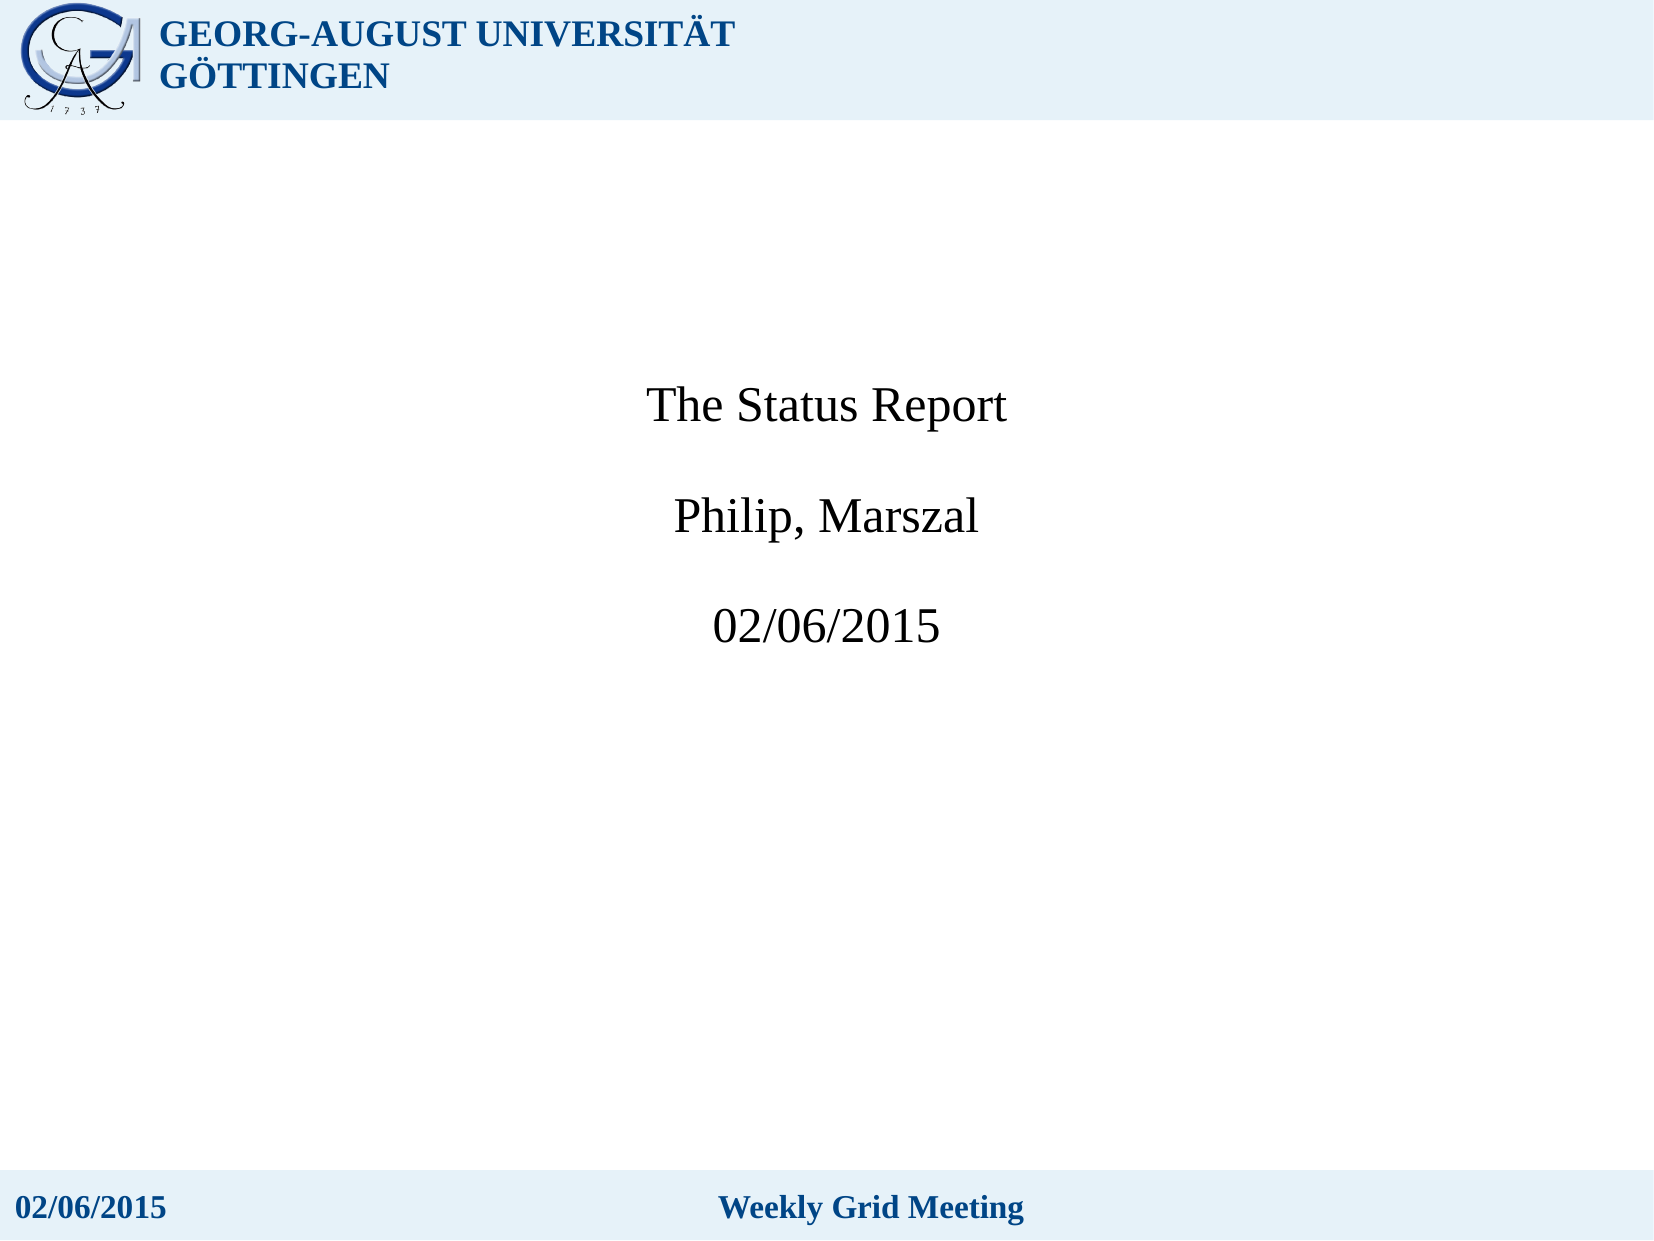

GEORG-AUGUST UNIVERSITÄT GÖTTINGEN
The Status Report
Philip, Marszal
02/06/2015
02/06/2015
Weekly Grid Meeting